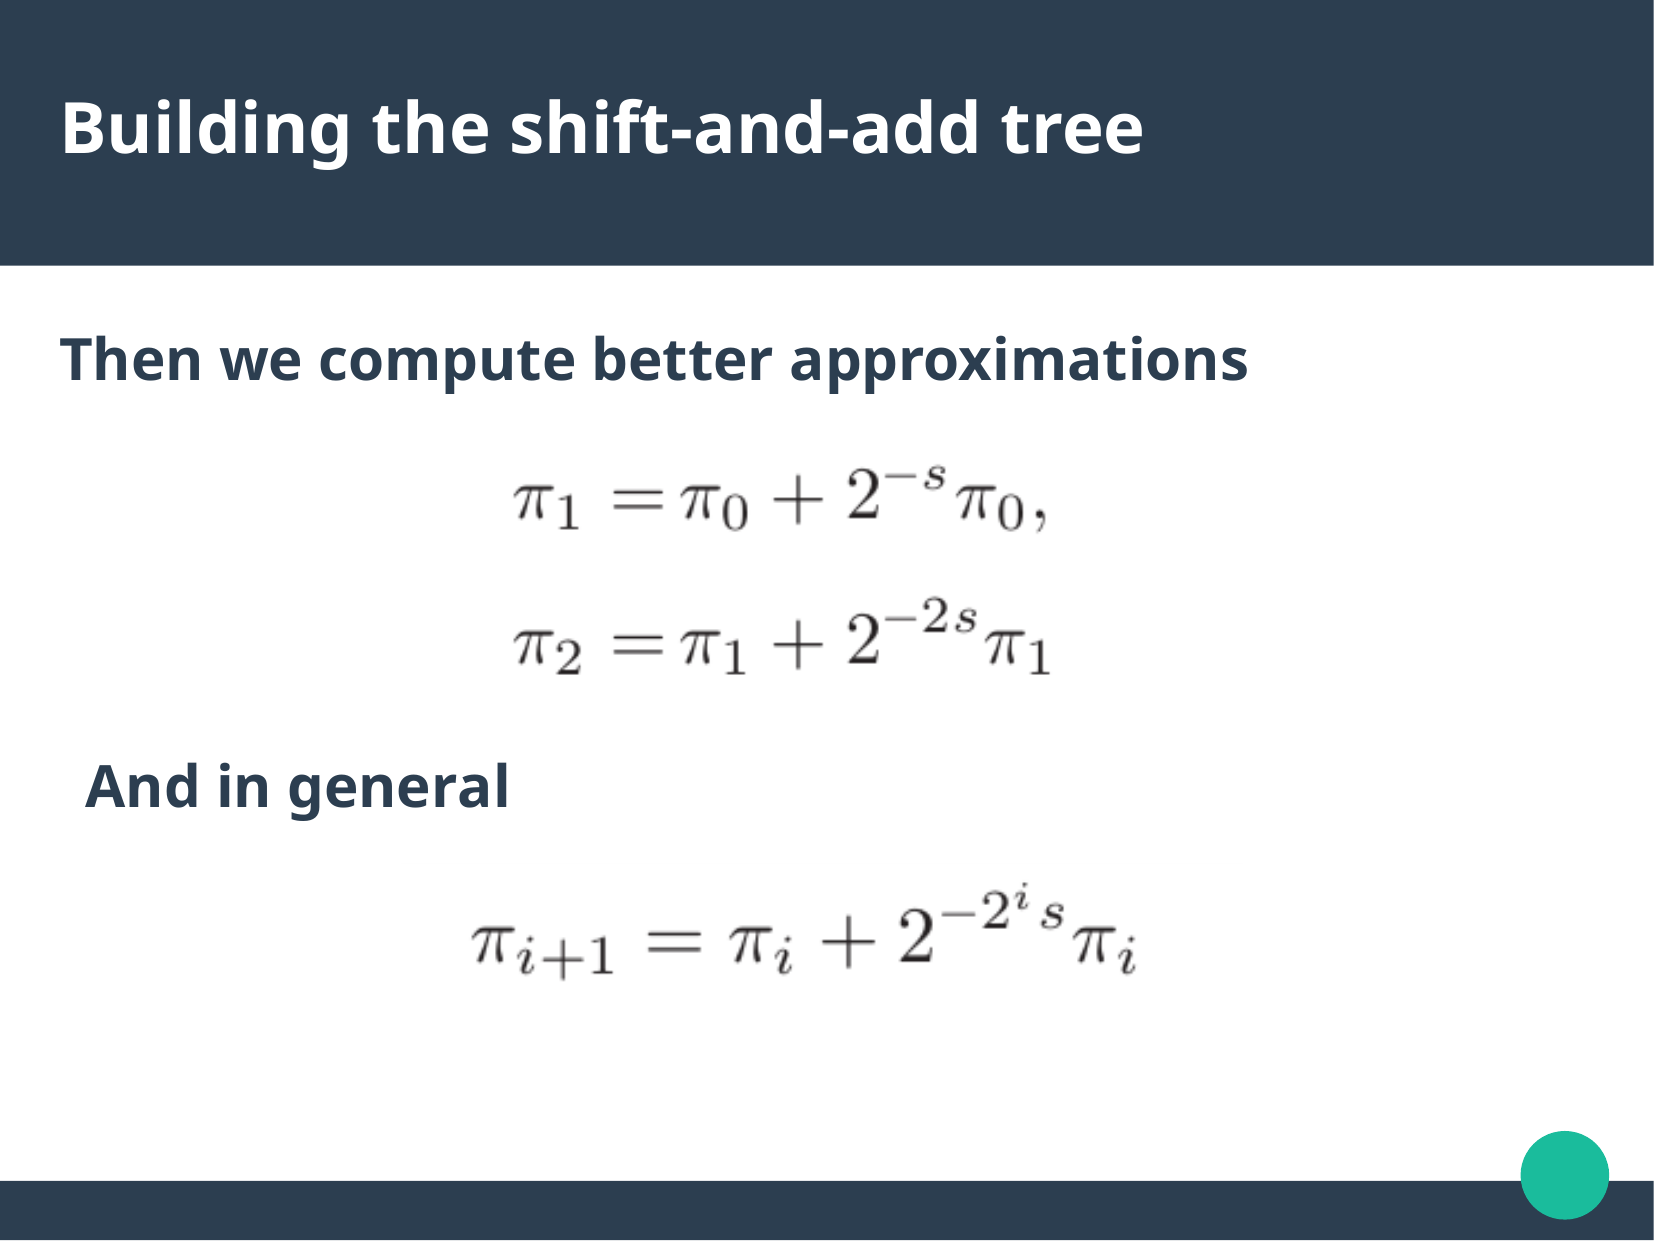

# Building the shift-and-add tree
Then we compute better approximations
And in general